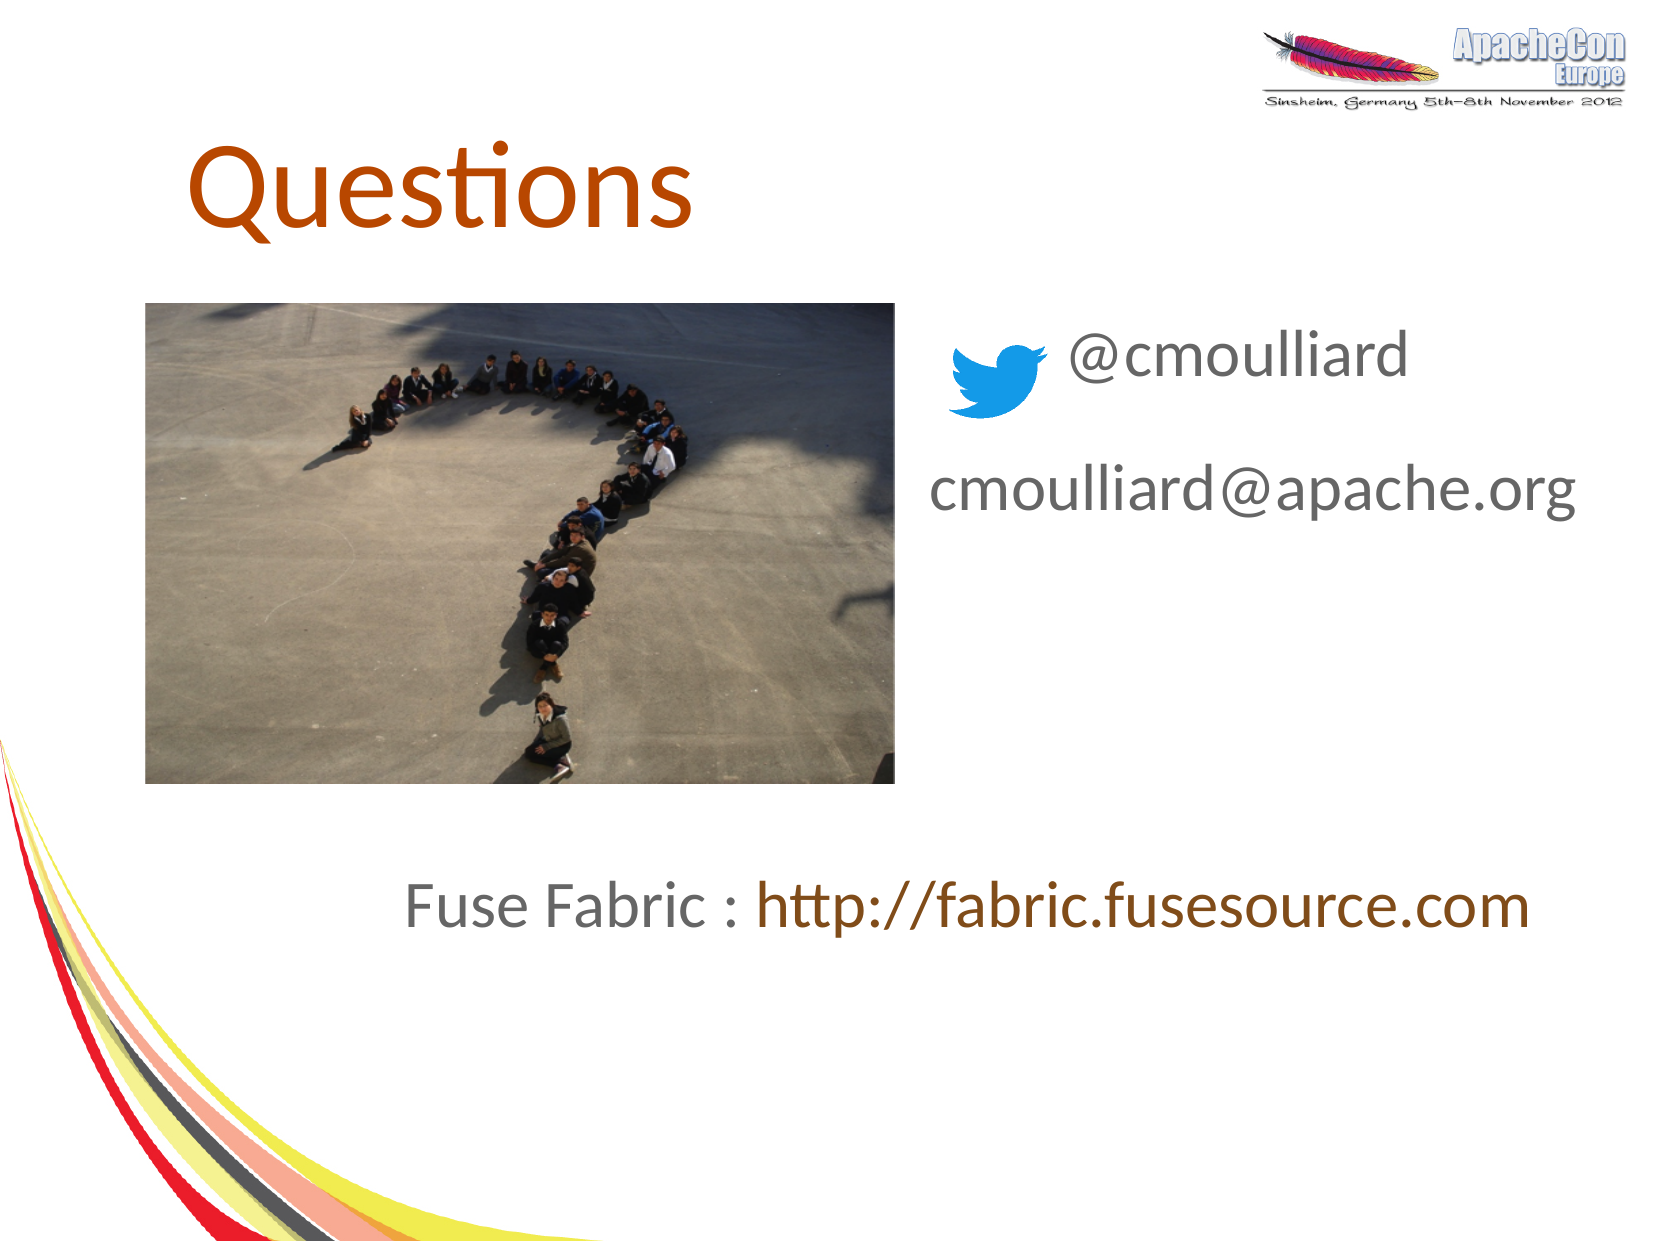

# Questions
 @cmoulliard
cmoulliard@apache.org
Fuse Fabric : http://fabric.fusesource.com